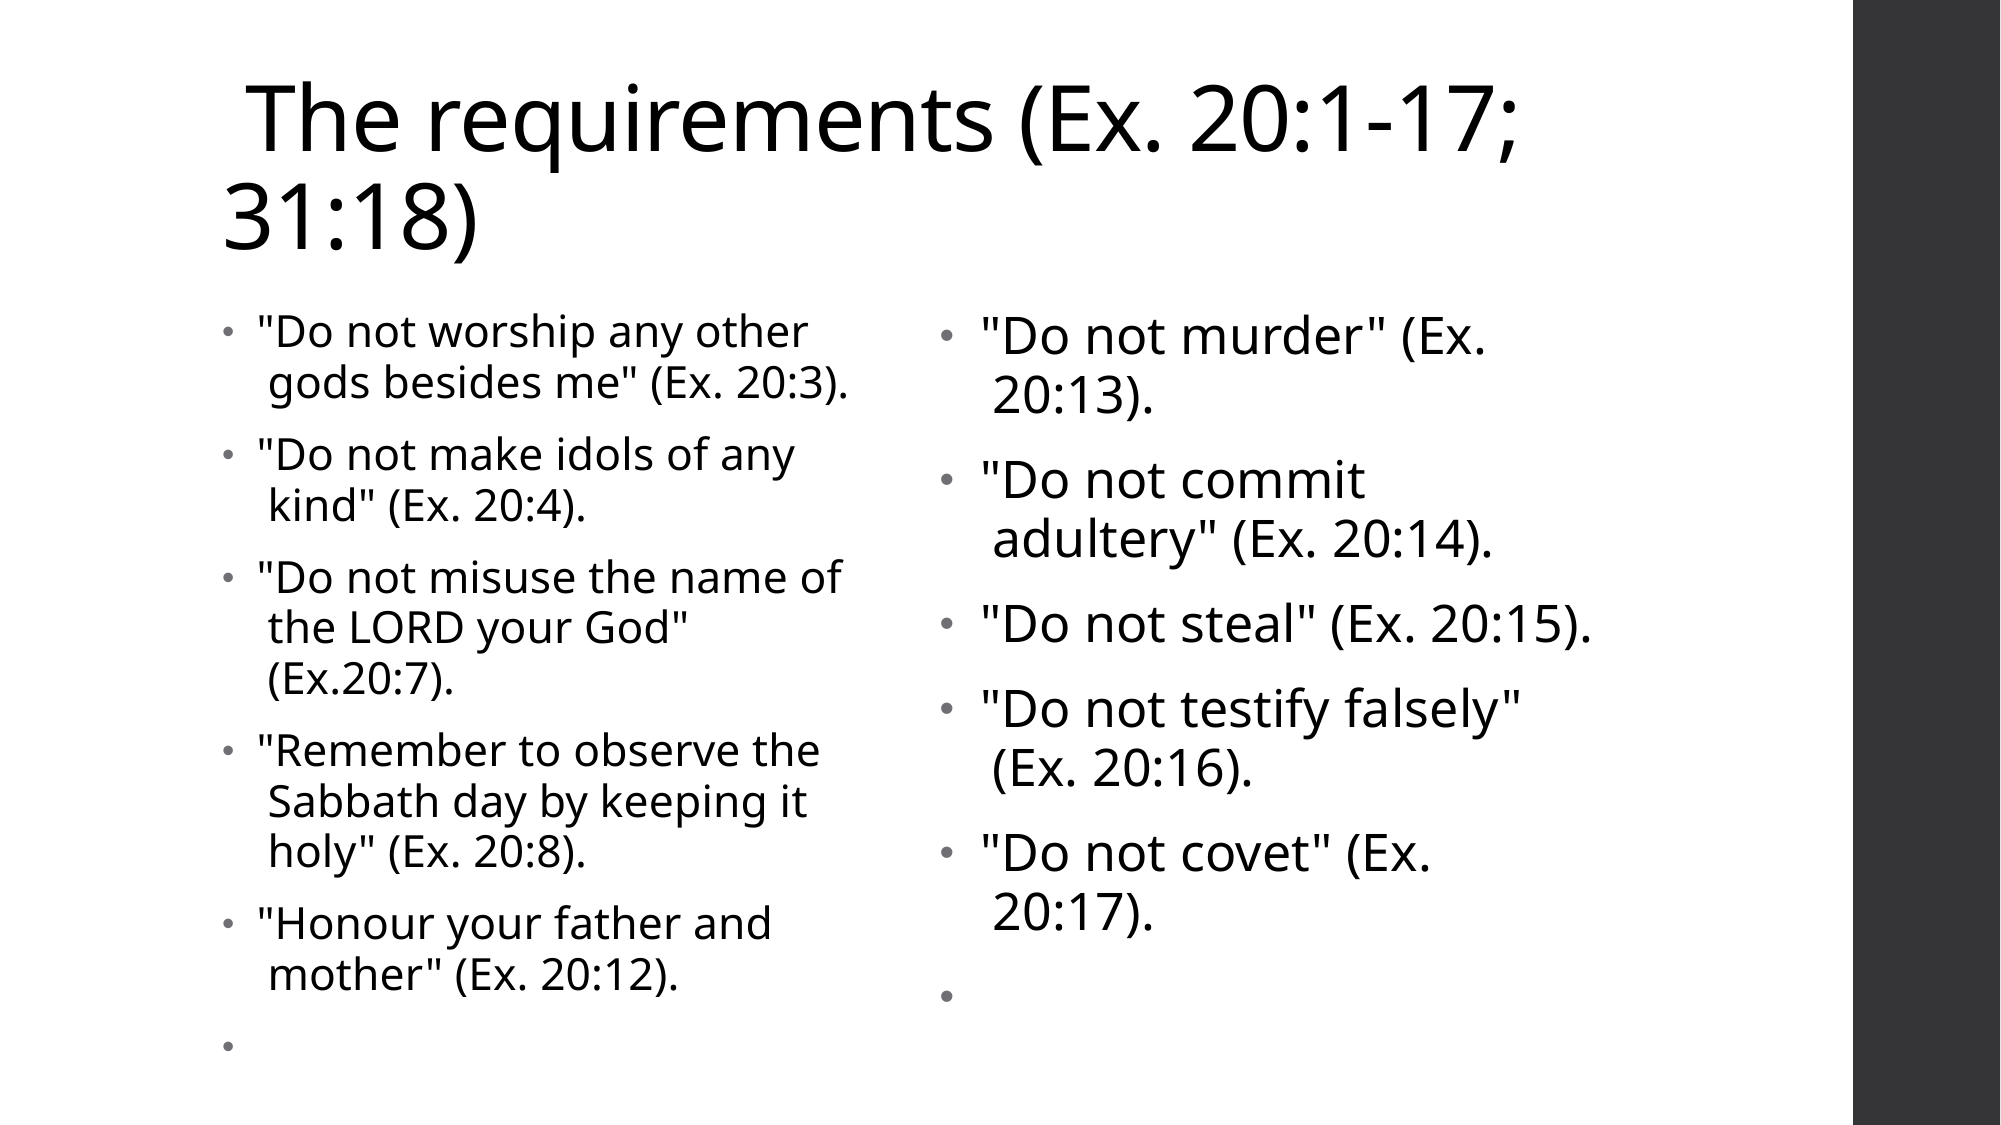

# The requirements (Ex. 20:1-17; 31:18)
 "Do not worship any other gods besides me" (Ex. 20:3).
 "Do not make idols of any kind" (Ex. 20:4).
 "Do not misuse the name of the LORD your God" (Ex.20:7).
 "Remember to observe the Sabbath day by keeping it holy" (Ex. 20:8).
 "Honour your father and mother" (Ex. 20:12).
 "Do not murder" (Ex. 20:13).
 "Do not commit adultery" (Ex. 20:14).
 "Do not steal" (Ex. 20:15).
 "Do not testify falsely" (Ex. 20:16).
 "Do not covet" (Ex. 20:17).